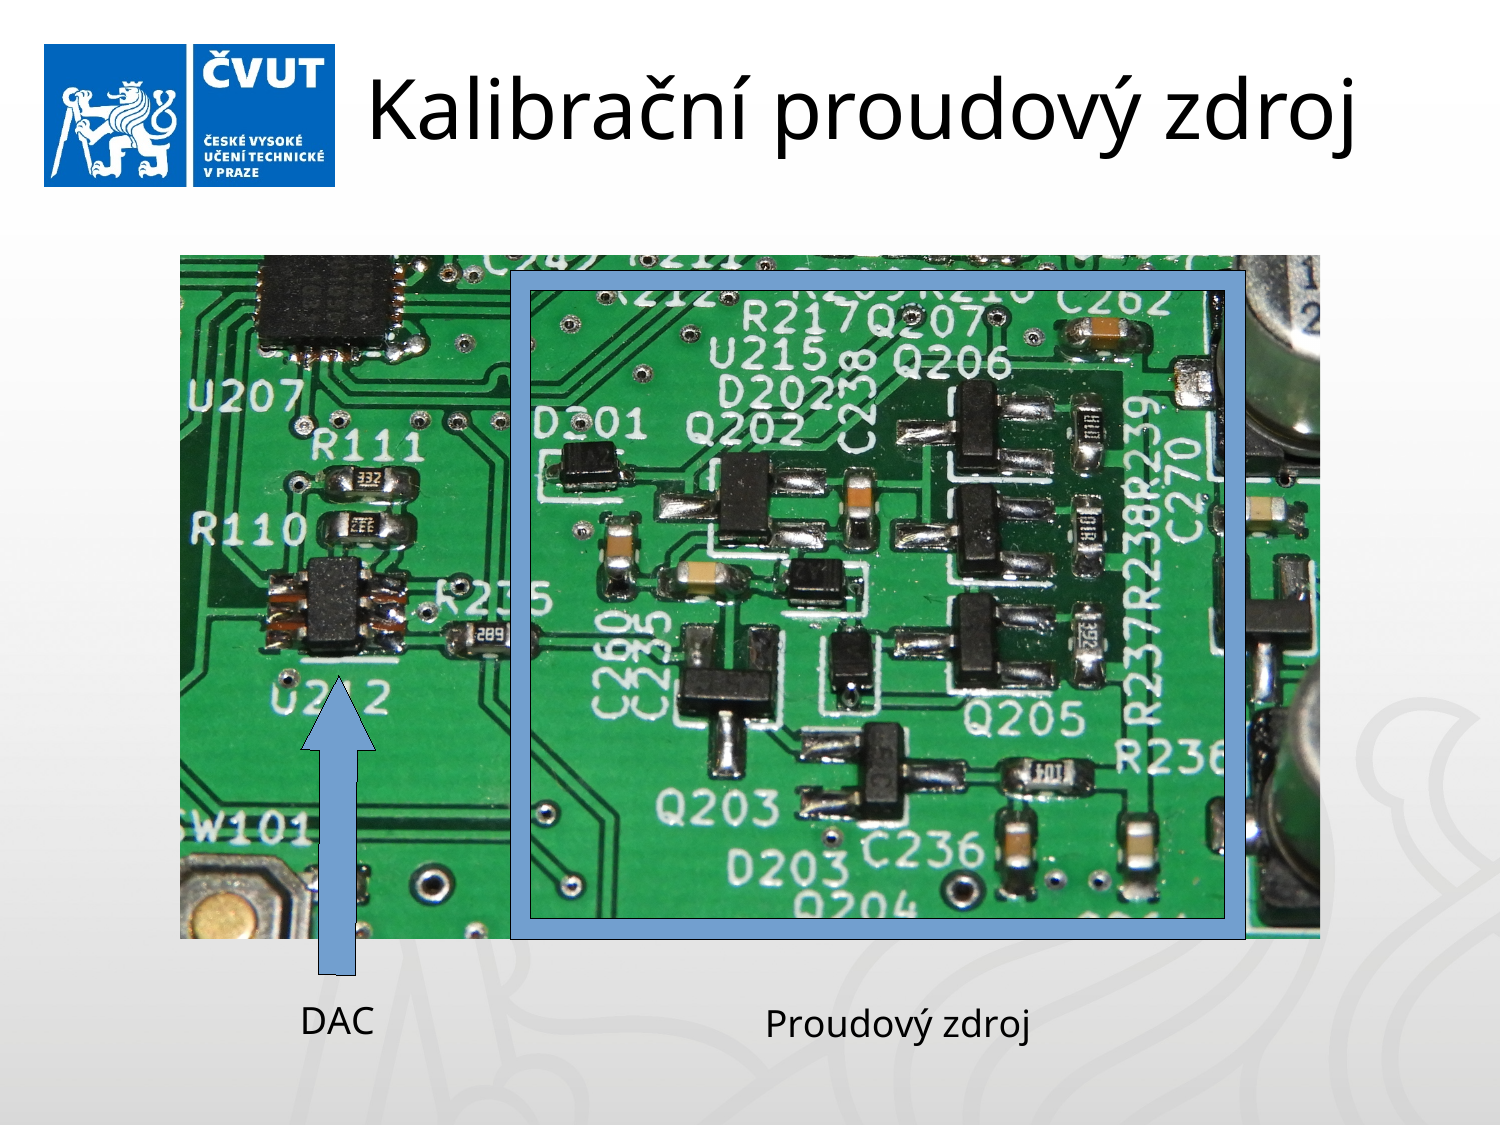

# Kalibrační proudový zdroj
DAC
Proudový zdroj